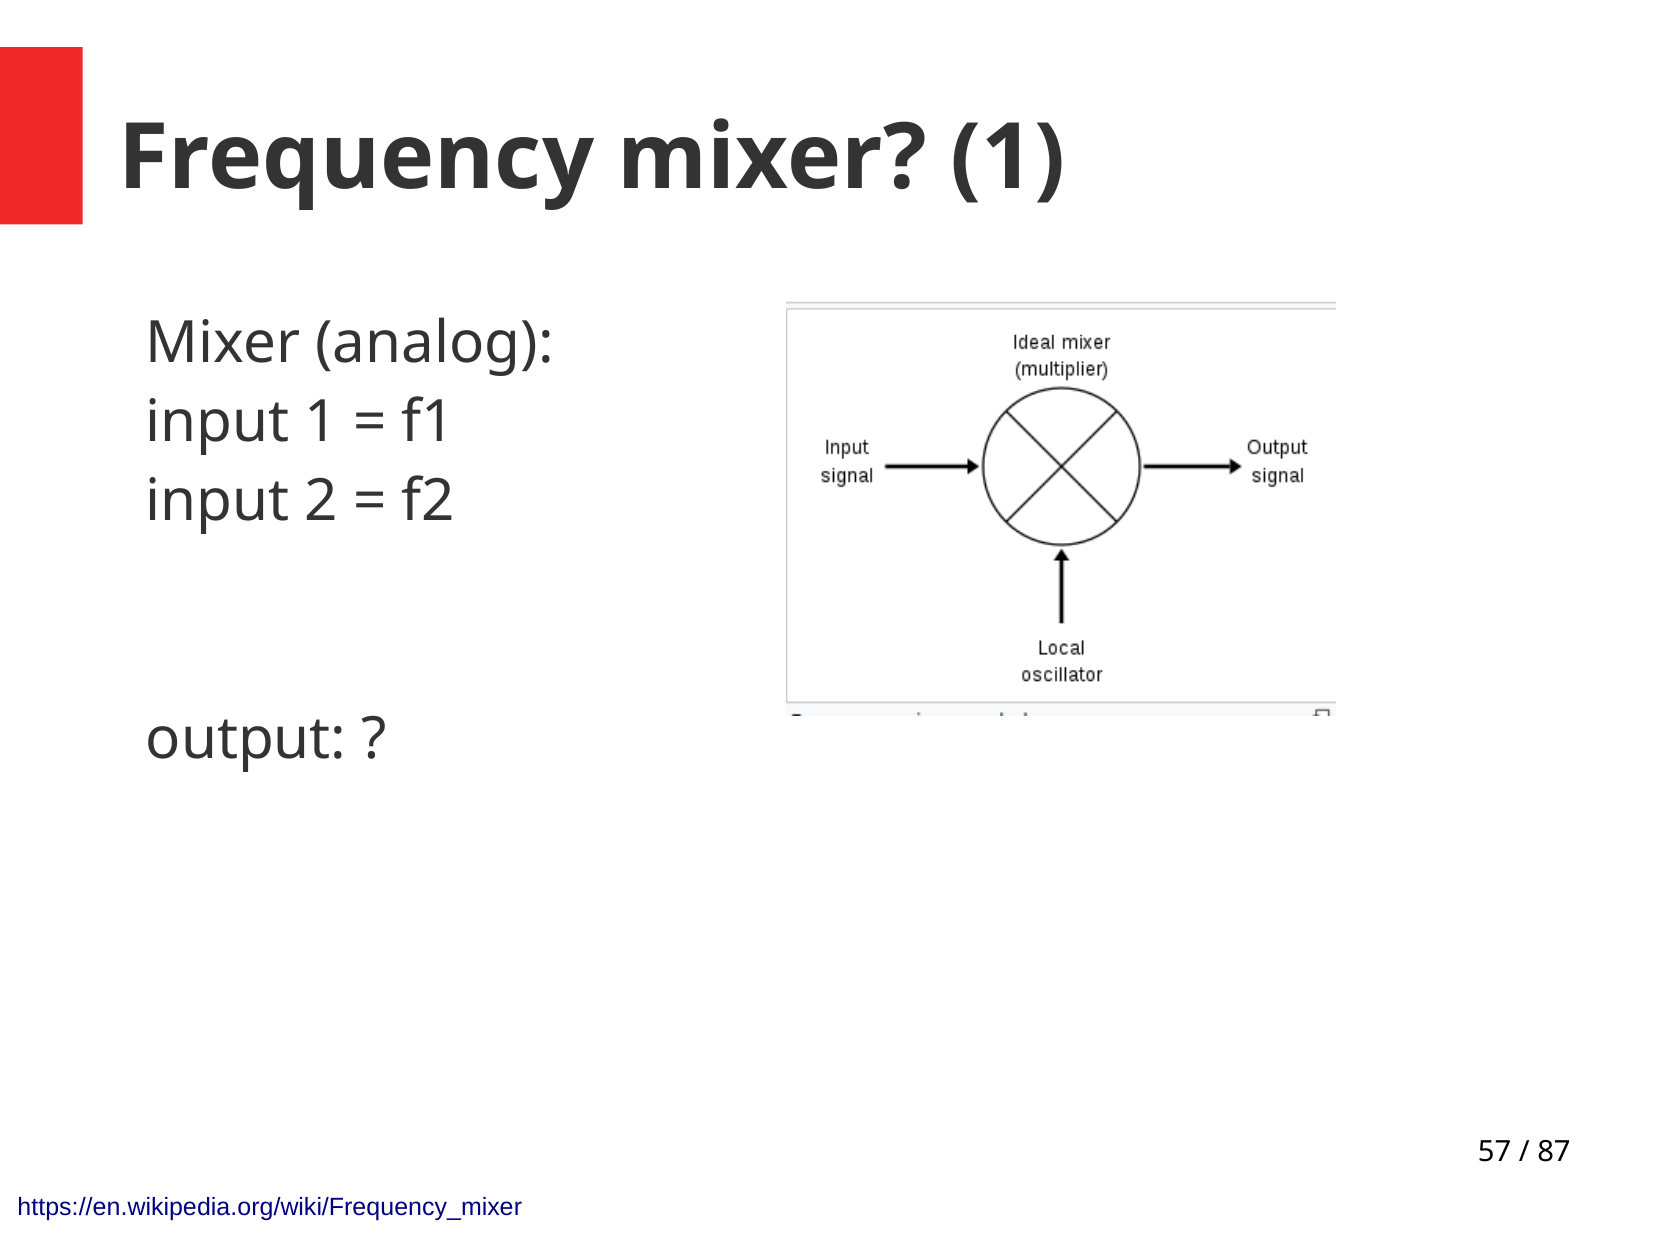

# Frequency mixer? (1)
Mixer (analog):
input 1 = f1
input 2 = f2
output: ?
57
https://en.wikipedia.org/wiki/Frequency_mixer